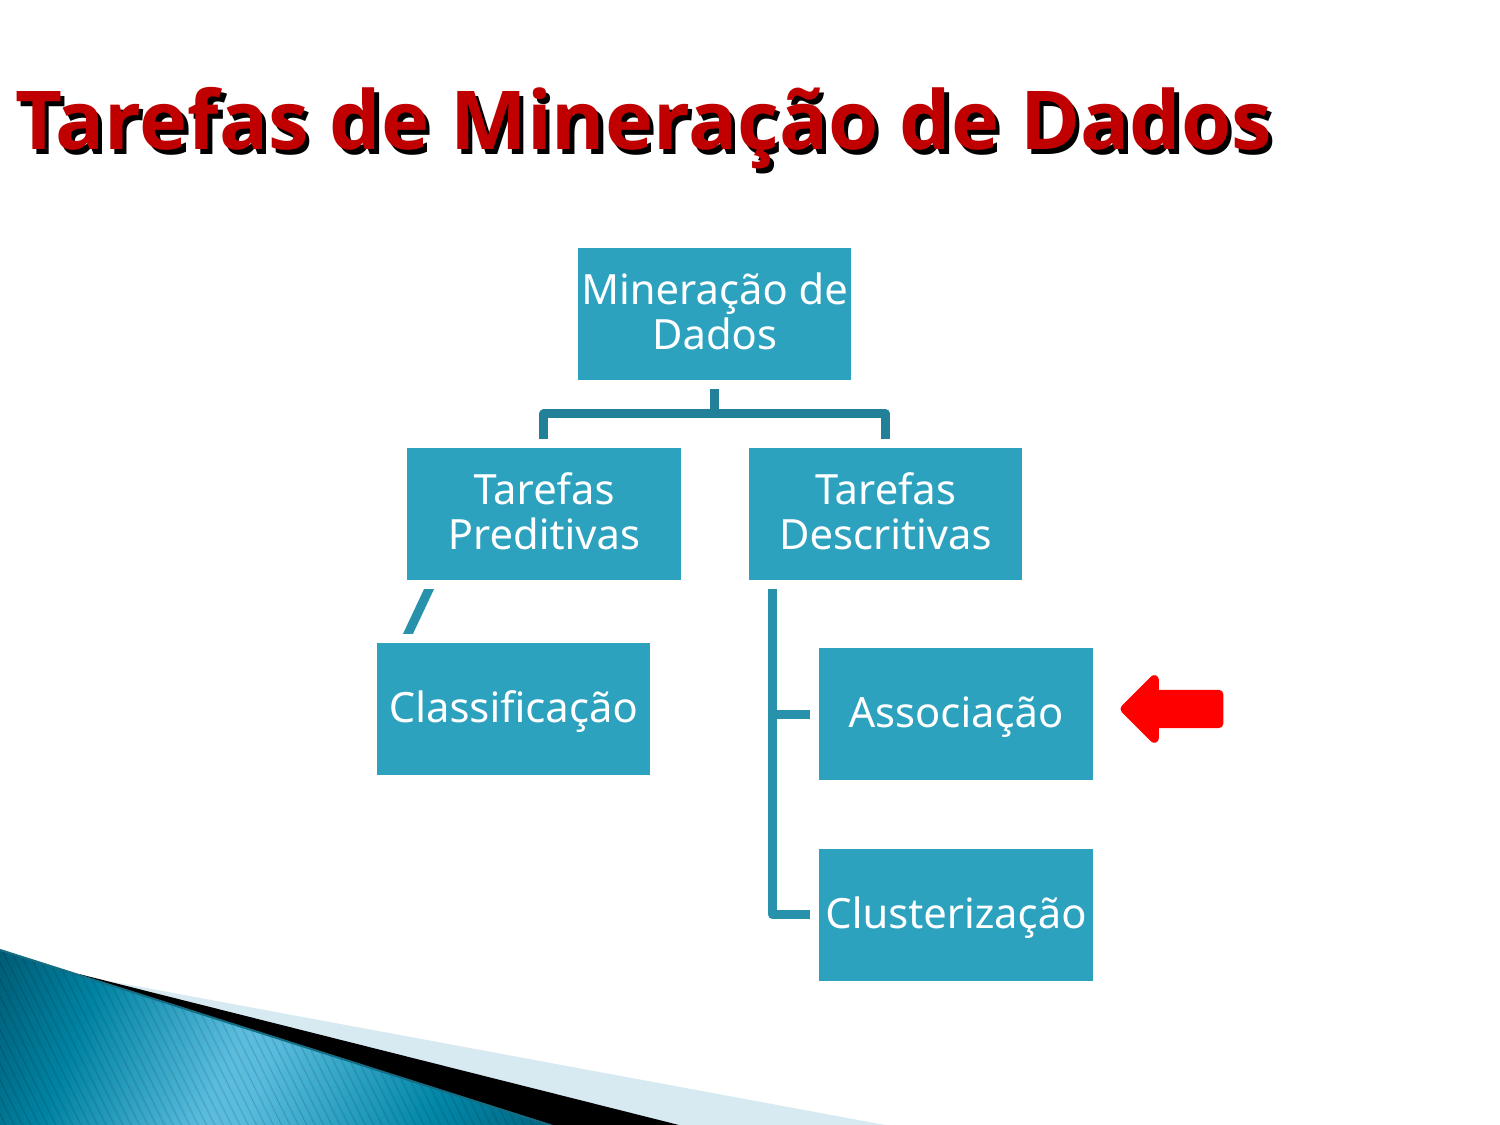

# Tarefas de Mineração de Dados
Mineração de Dados
Tarefas Preditivas
Tarefas Descritivas
Classificação
Associação
Clusterização